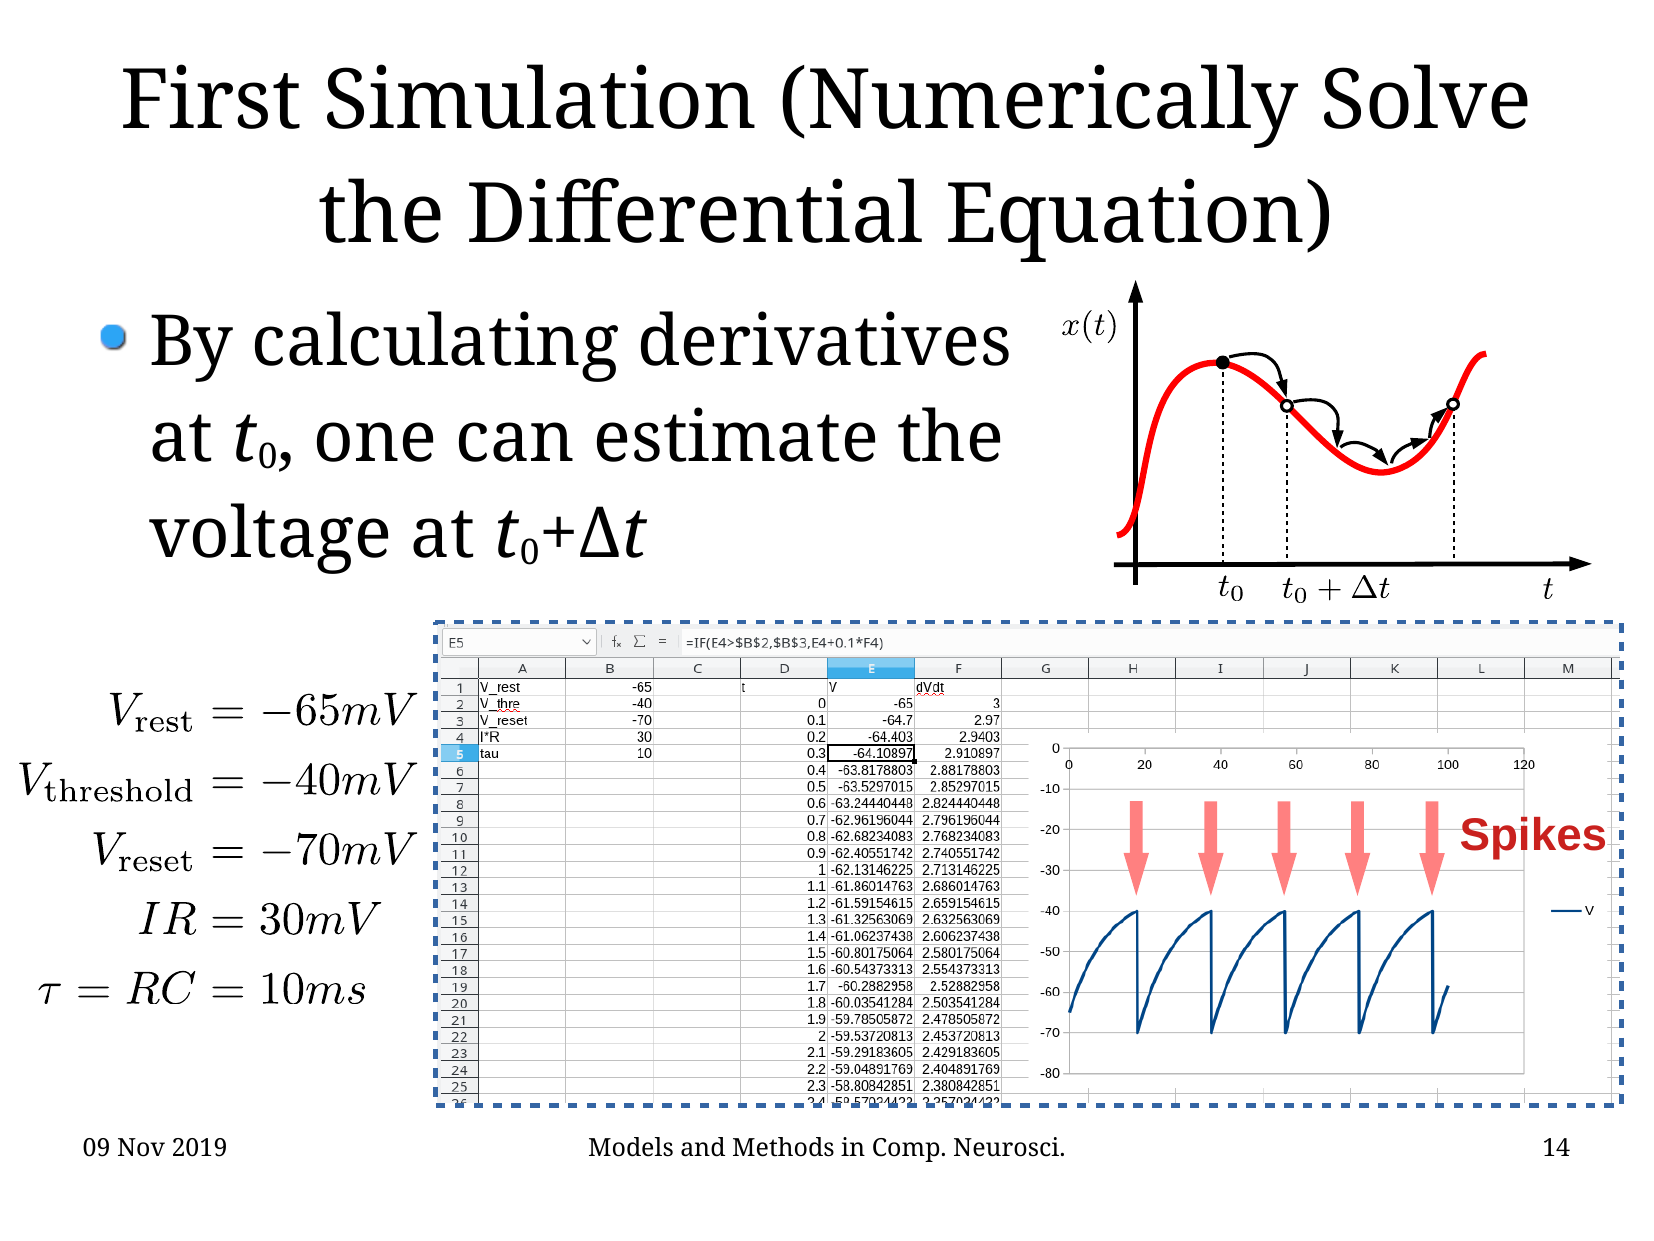

# First Simulation (Numerically Solve the Differential Equation)
By calculating derivatives at t0, one can estimate the voltage at t0+Δt
Spikes
09 Nov 2019
Models and Methods in Comp. Neurosci.
14